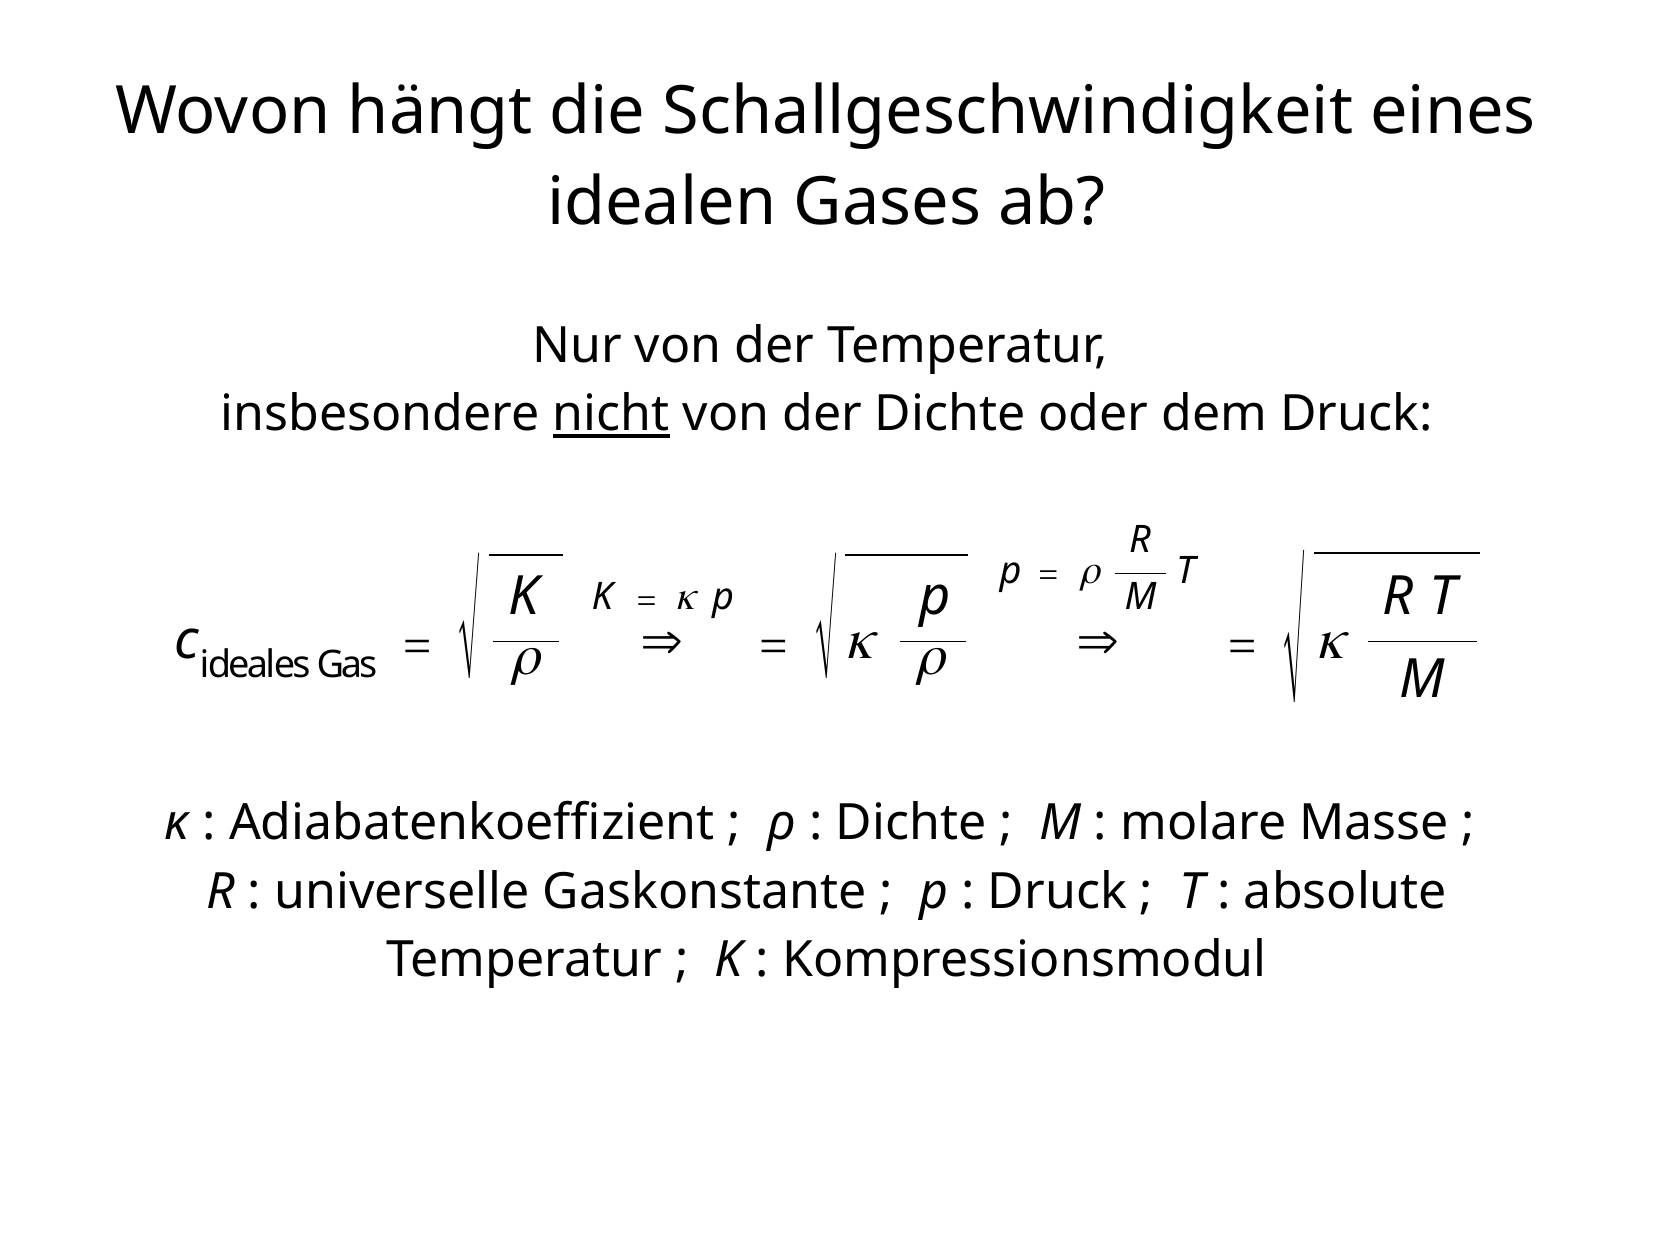

# Wovon hängt die Schallgeschwindigkeit eines idealen Gases ab?
Nur von der Temperatur,
insbesondere nicht von der Dichte oder dem Druck:
κ : Adiabatenkoeffizient ; ρ : Dichte ; M : molare Masse ; R : universelle Gaskonstante ; p : Druck ; T : absolute Temperatur ; K : Kompressionsmodul